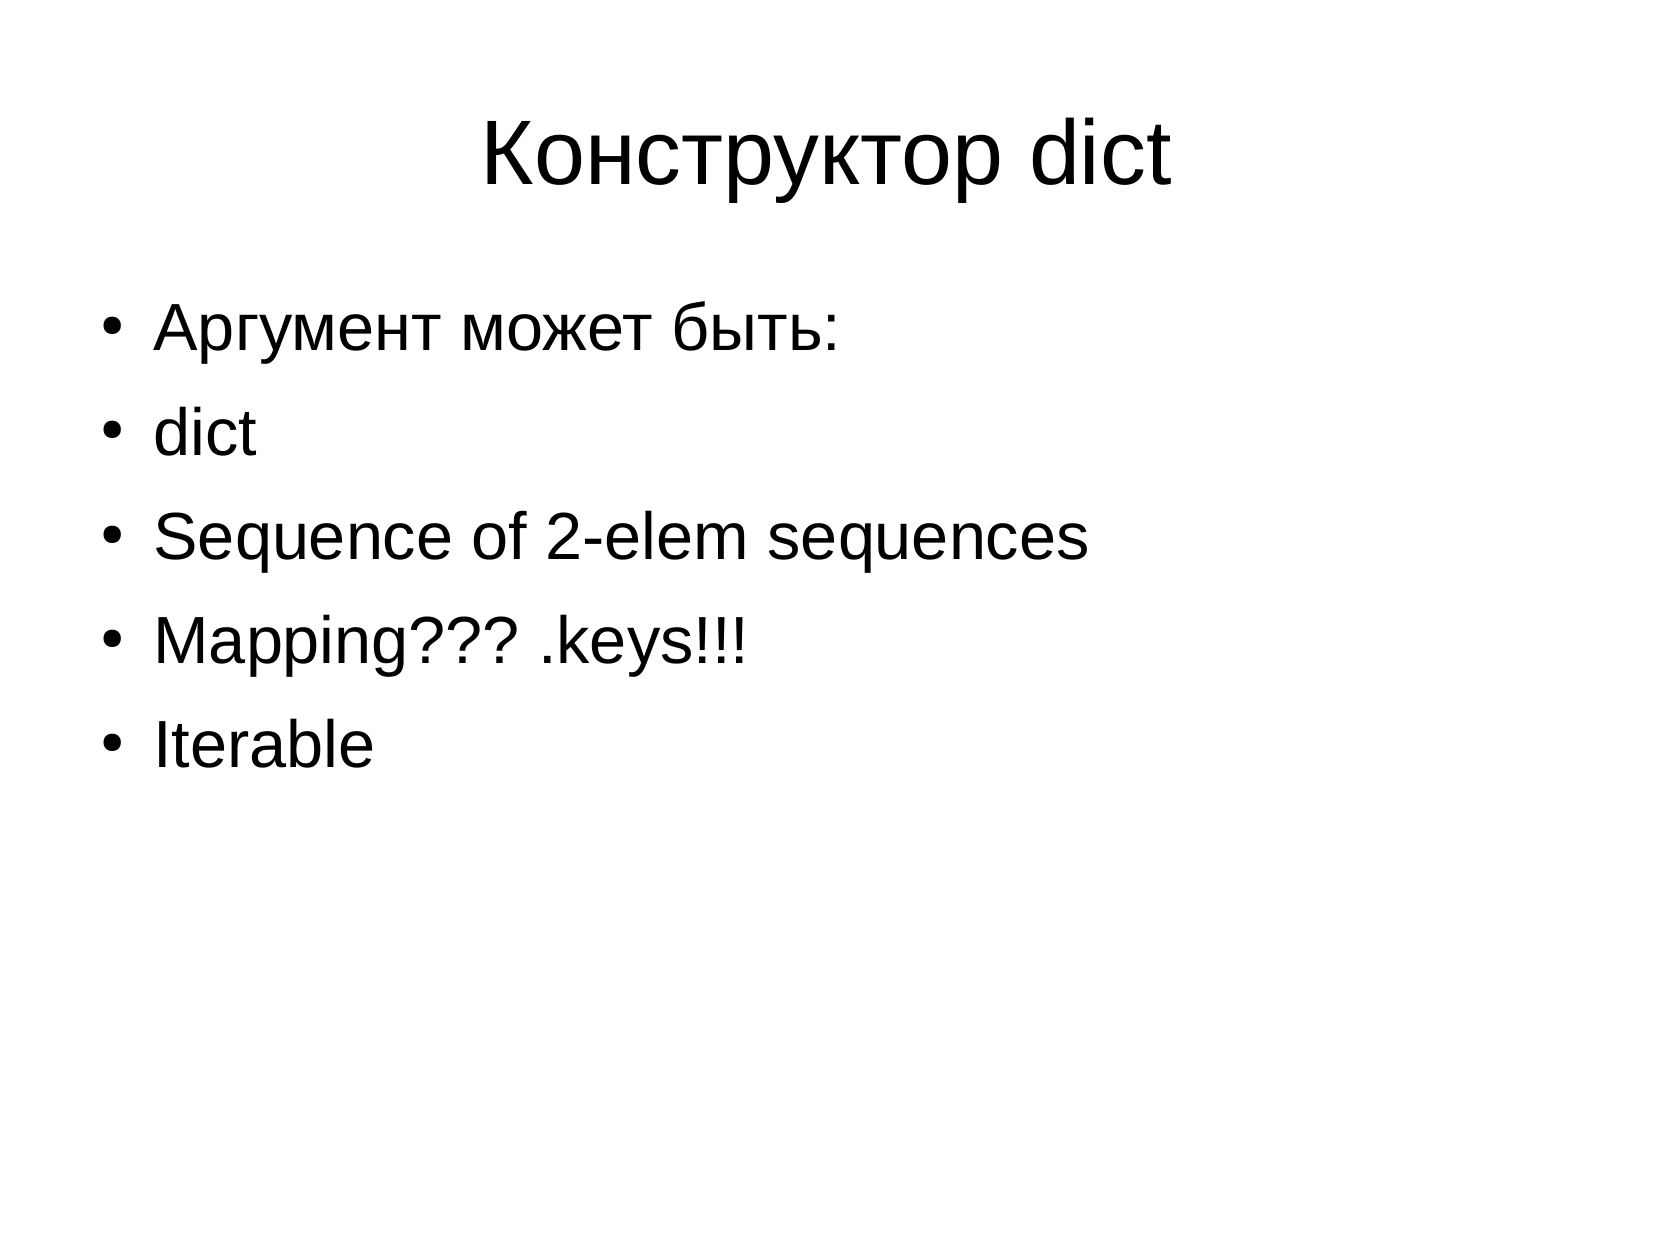

# Конструктор dict
Аргумент может быть:
dict
Sequence of 2-elem sequences
Mapping??? .keys!!!
Iterable